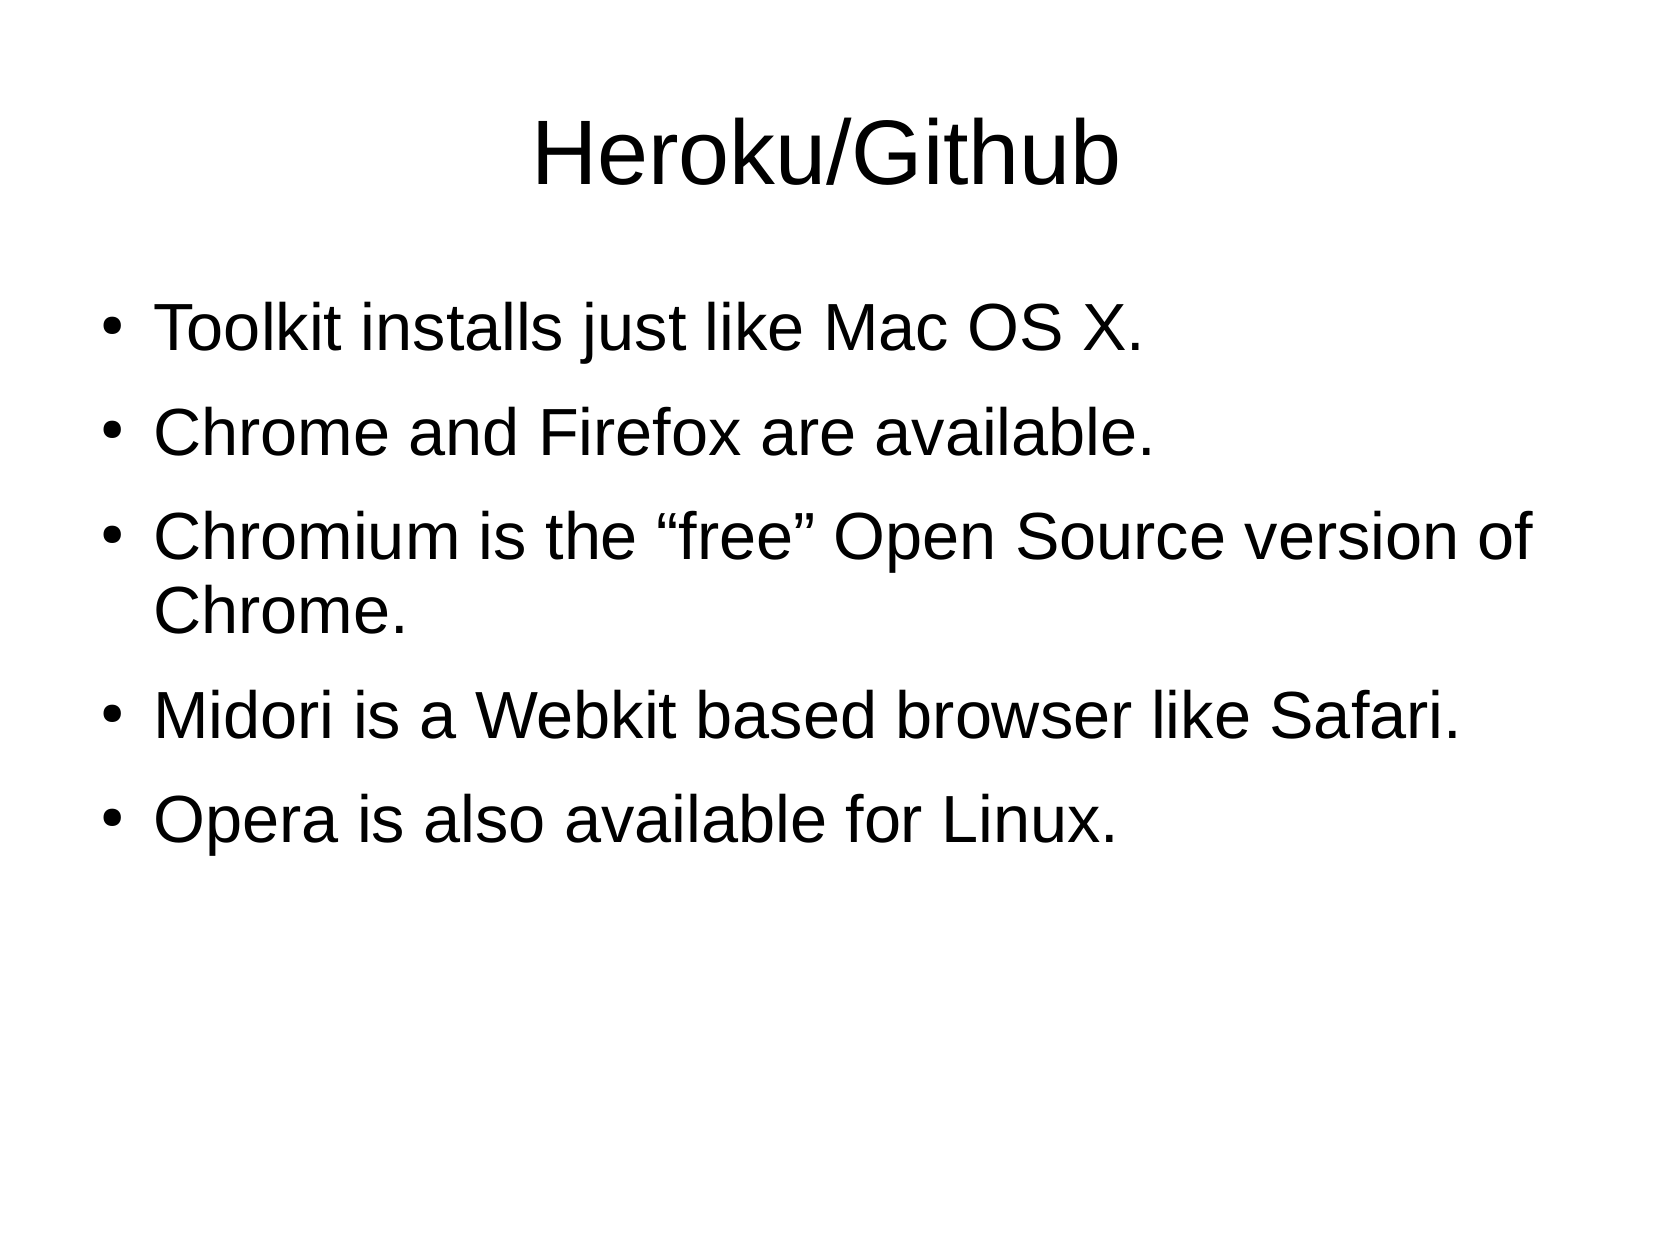

# Heroku/Github
Toolkit installs just like Mac OS X.
Chrome and Firefox are available.
Chromium is the “free” Open Source version of Chrome.
Midori is a Webkit based browser like Safari.
Opera is also available for Linux.